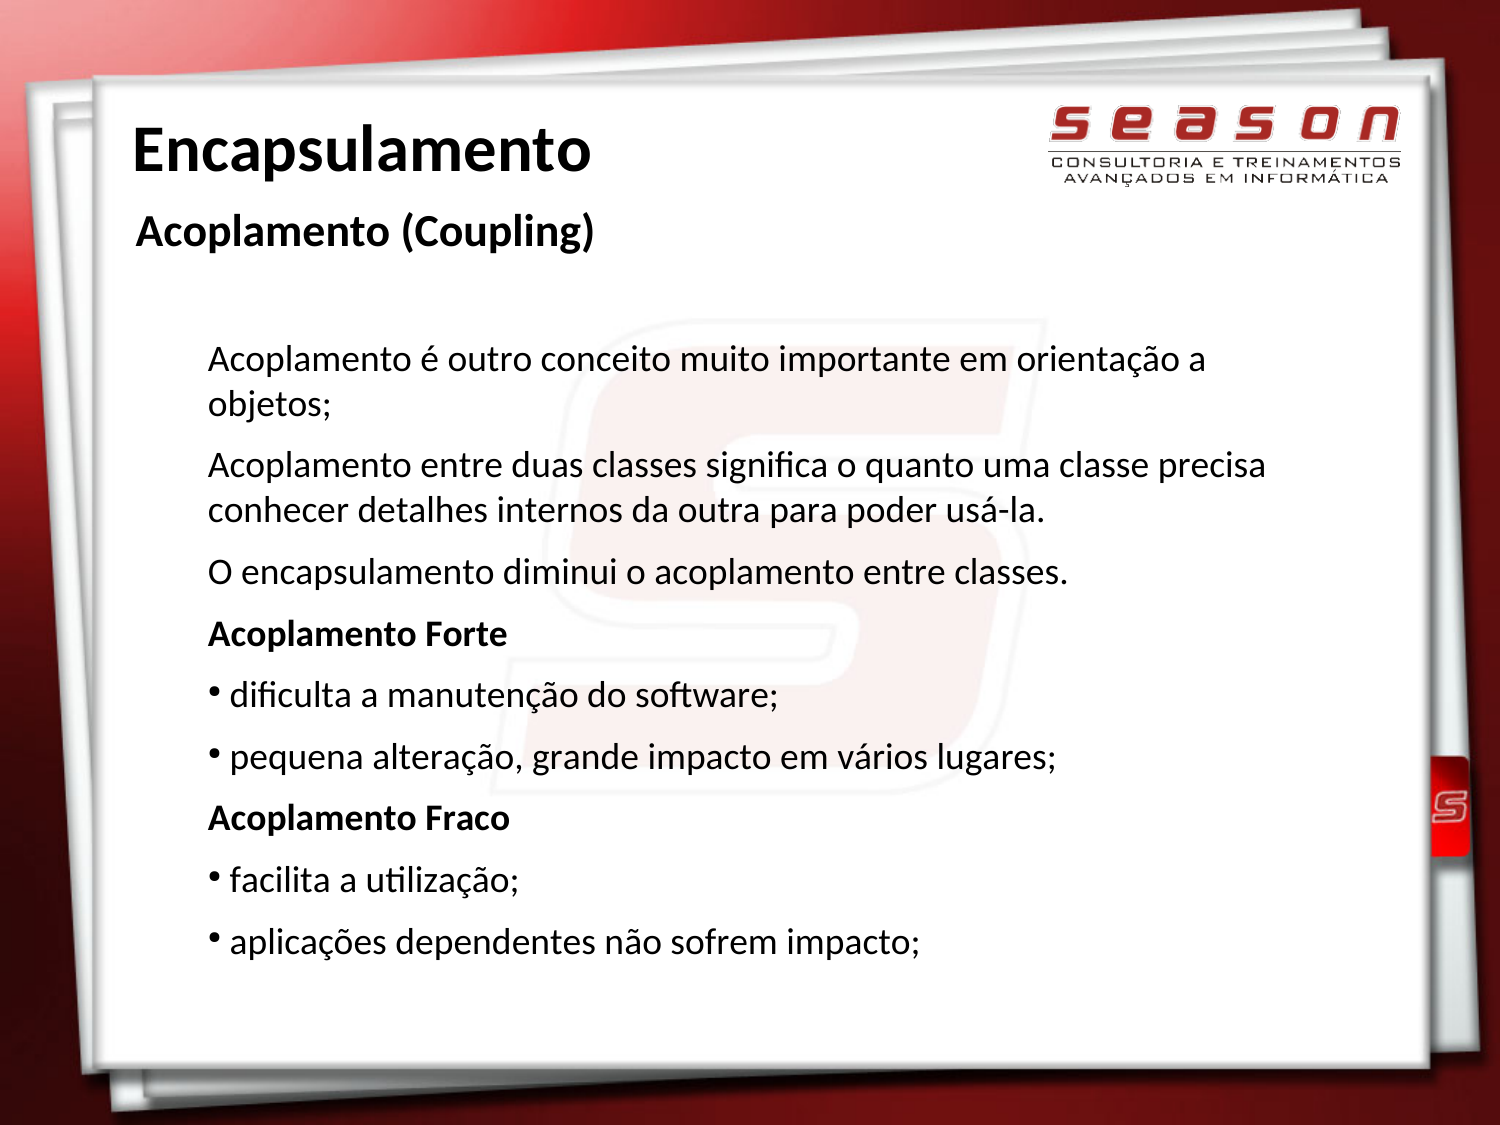

# Encapsulamento
Acoplamento (Coupling)
Acoplamento é outro conceito muito importante em orientação a objetos;
Acoplamento entre duas classes significa o quanto uma classe precisa conhecer detalhes internos da outra para poder usá-la.
O encapsulamento diminui o acoplamento entre classes.
Acoplamento Forte
 dificulta a manutenção do software;
 pequena alteração, grande impacto em vários lugares;
Acoplamento Fraco
 facilita a utilização;
 aplicações dependentes não sofrem impacto;